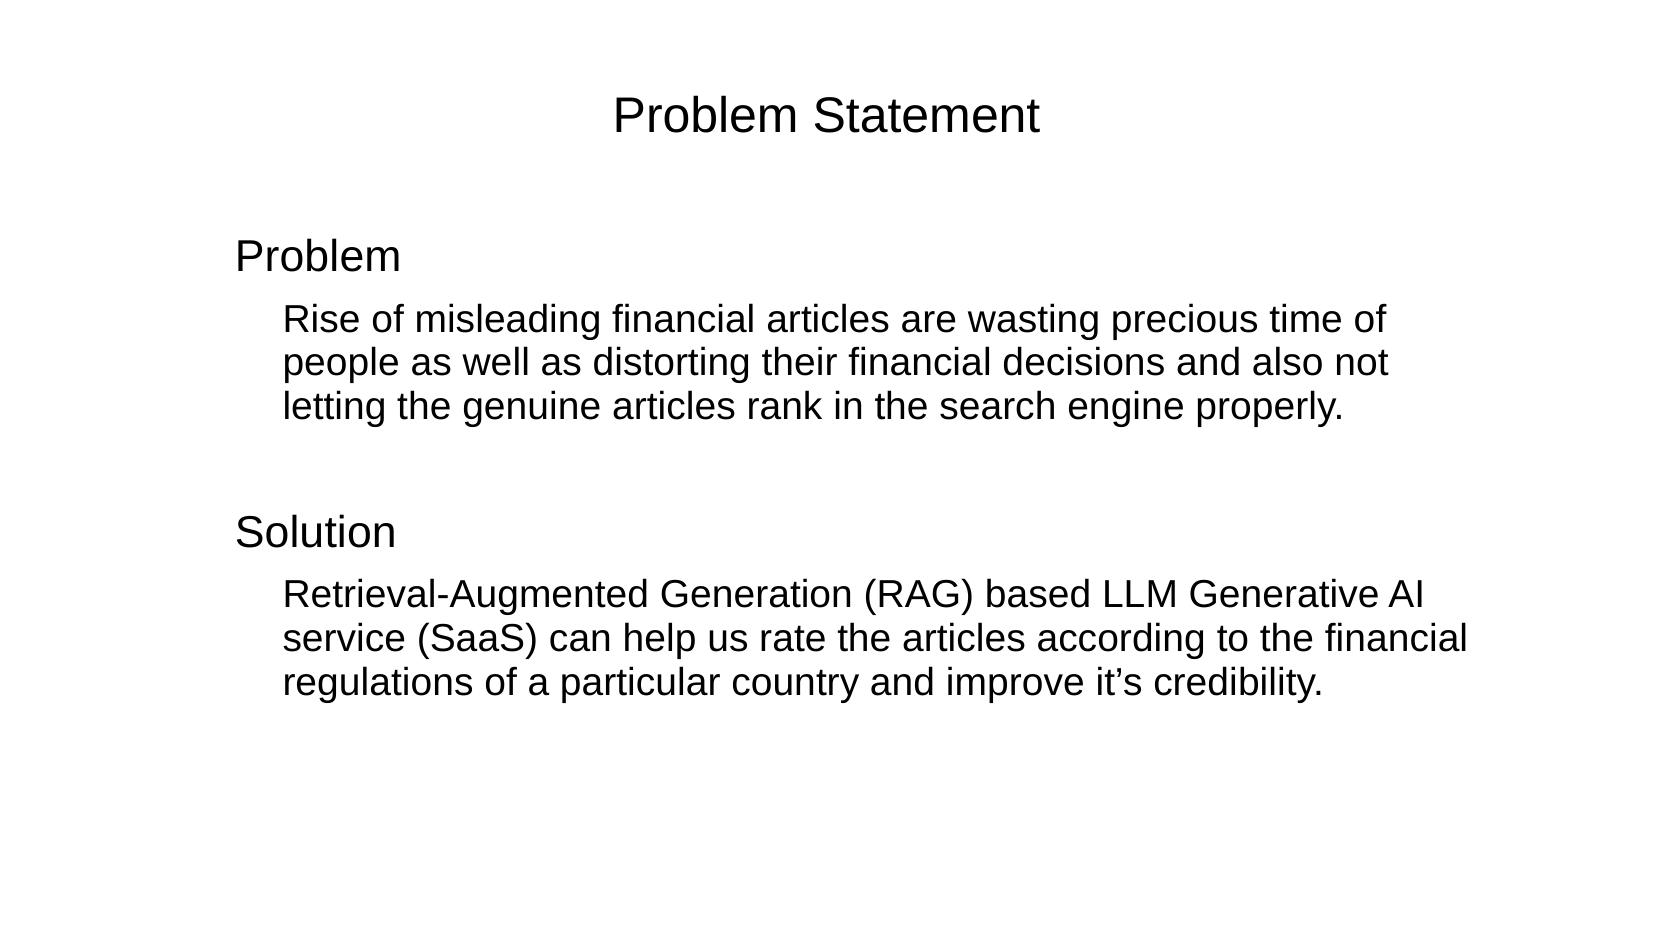

# Problem Statement
Problem
Rise of misleading financial articles are wasting precious time of people as well as distorting their financial decisions and also not letting the genuine articles rank in the search engine properly.
Solution
Retrieval-Augmented Generation (RAG) based LLM Generative AI service (SaaS) can help us rate the articles according to the financial regulations of a particular country and improve it’s credibility.